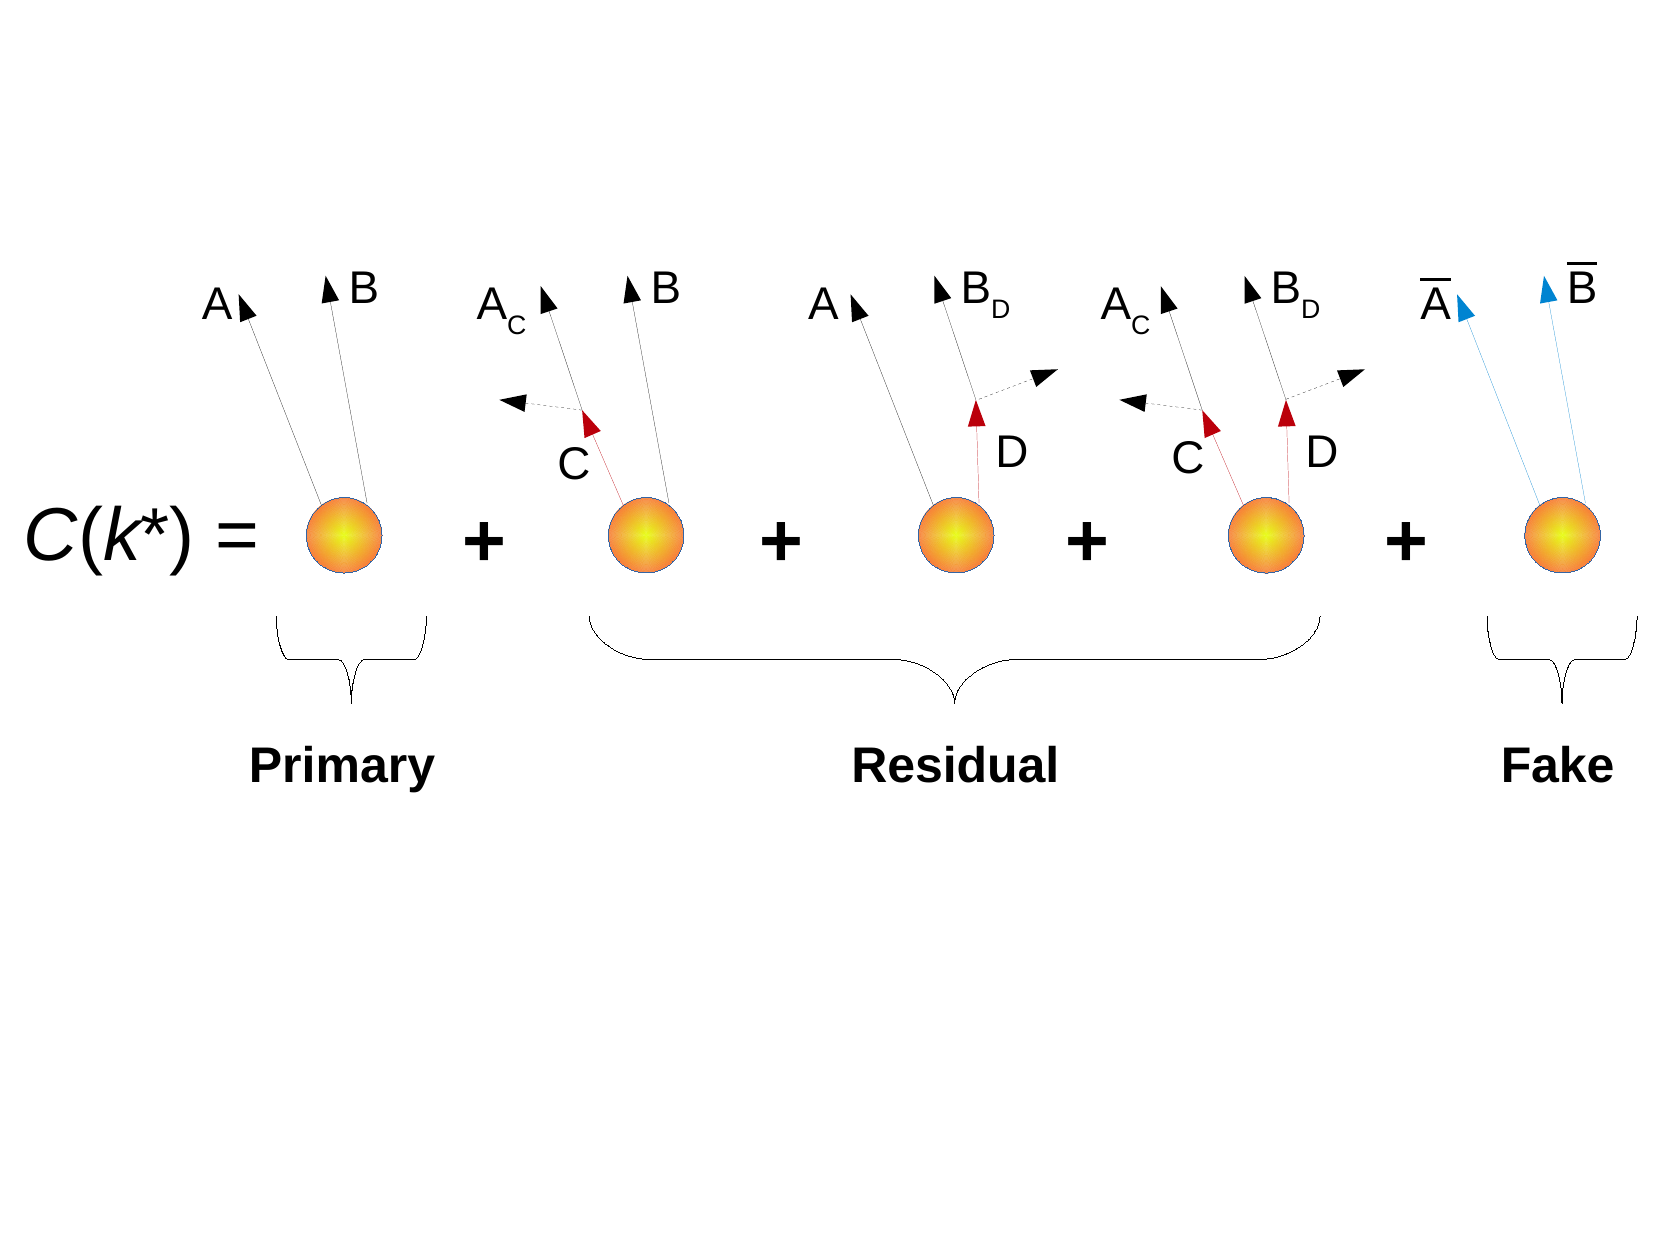

B
B
BD
BD
B
A
AC
A
A
AC
D
D
C
C
+
+
+
+
C(k*) =
Primary
Residual
Fake